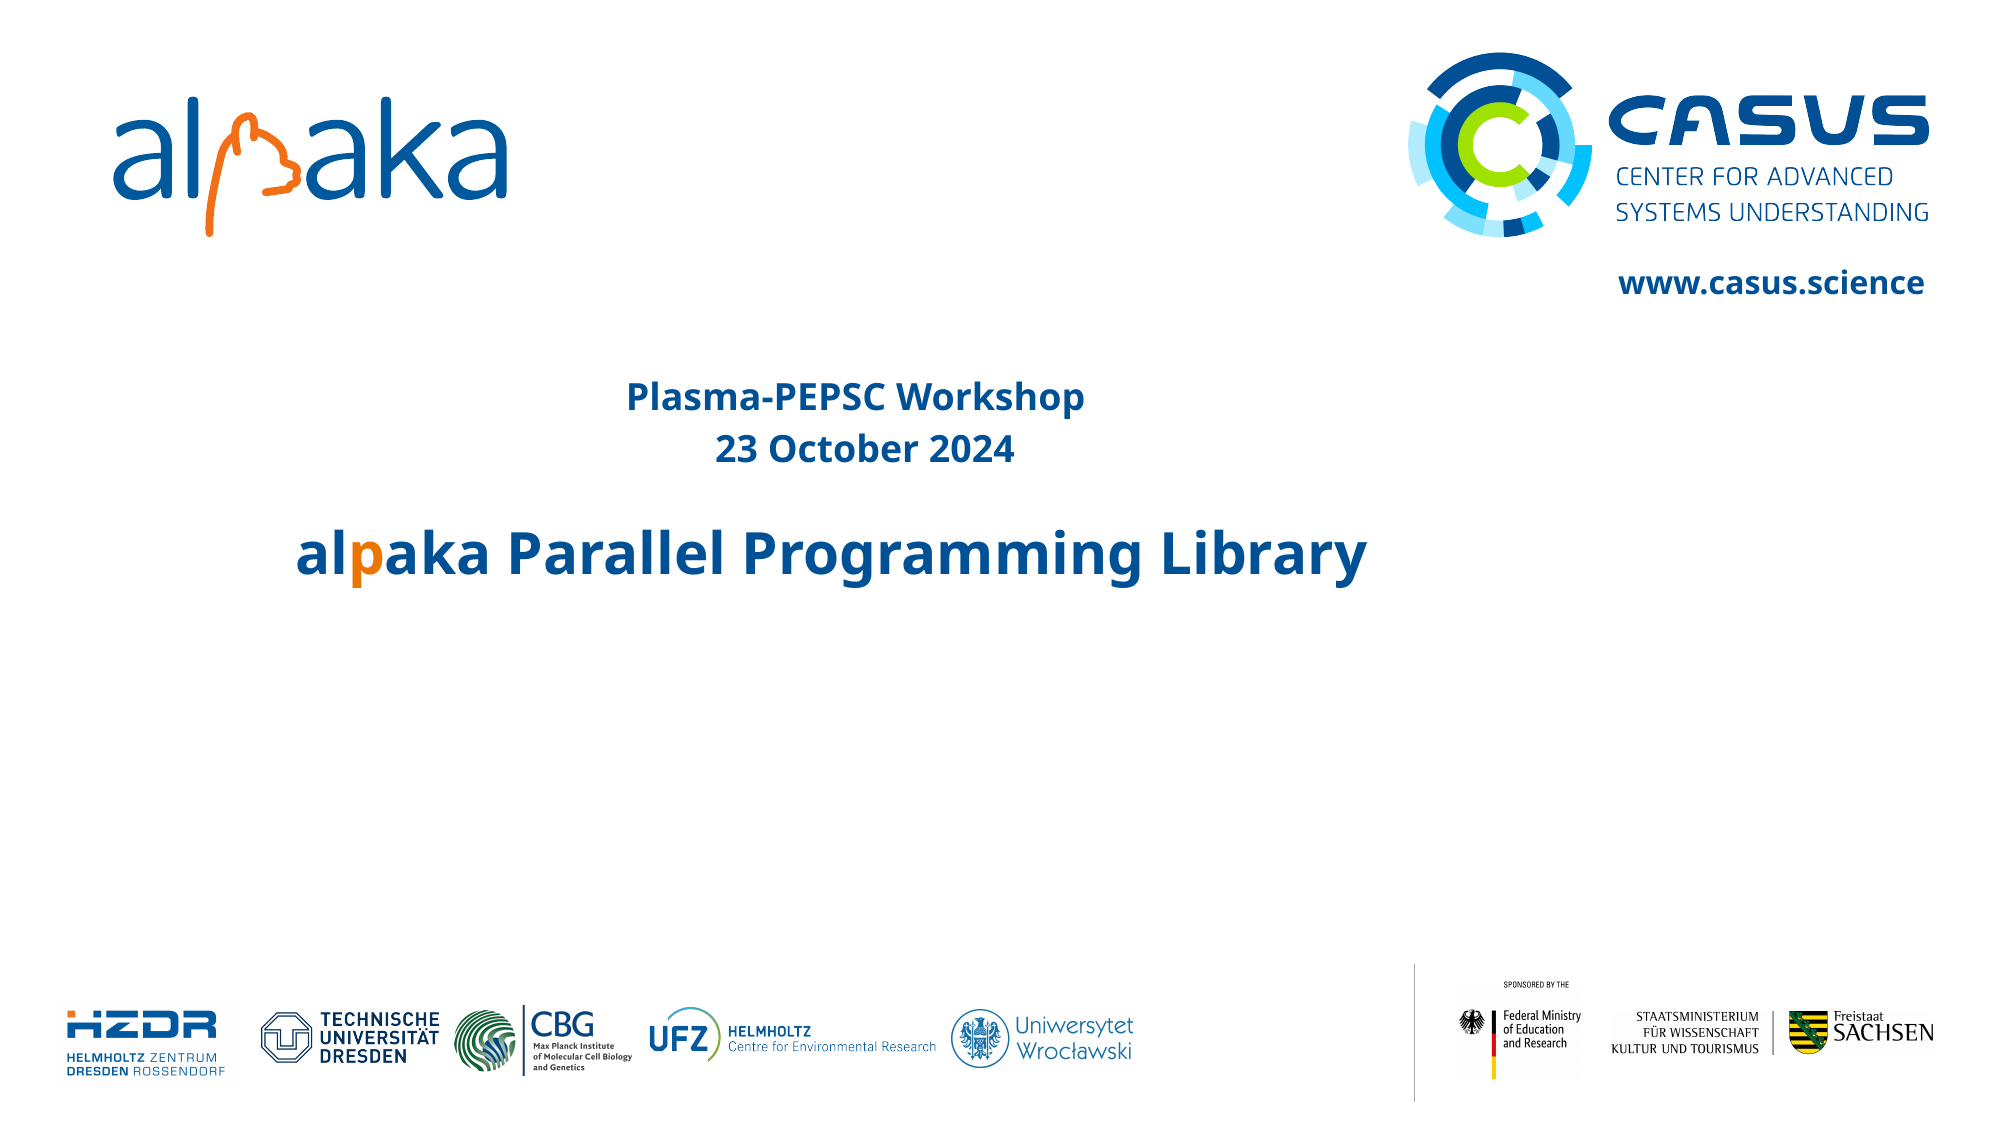

Plasma-PEPSC Workshop
23 October 2024
alpaka Parallel Programming Library